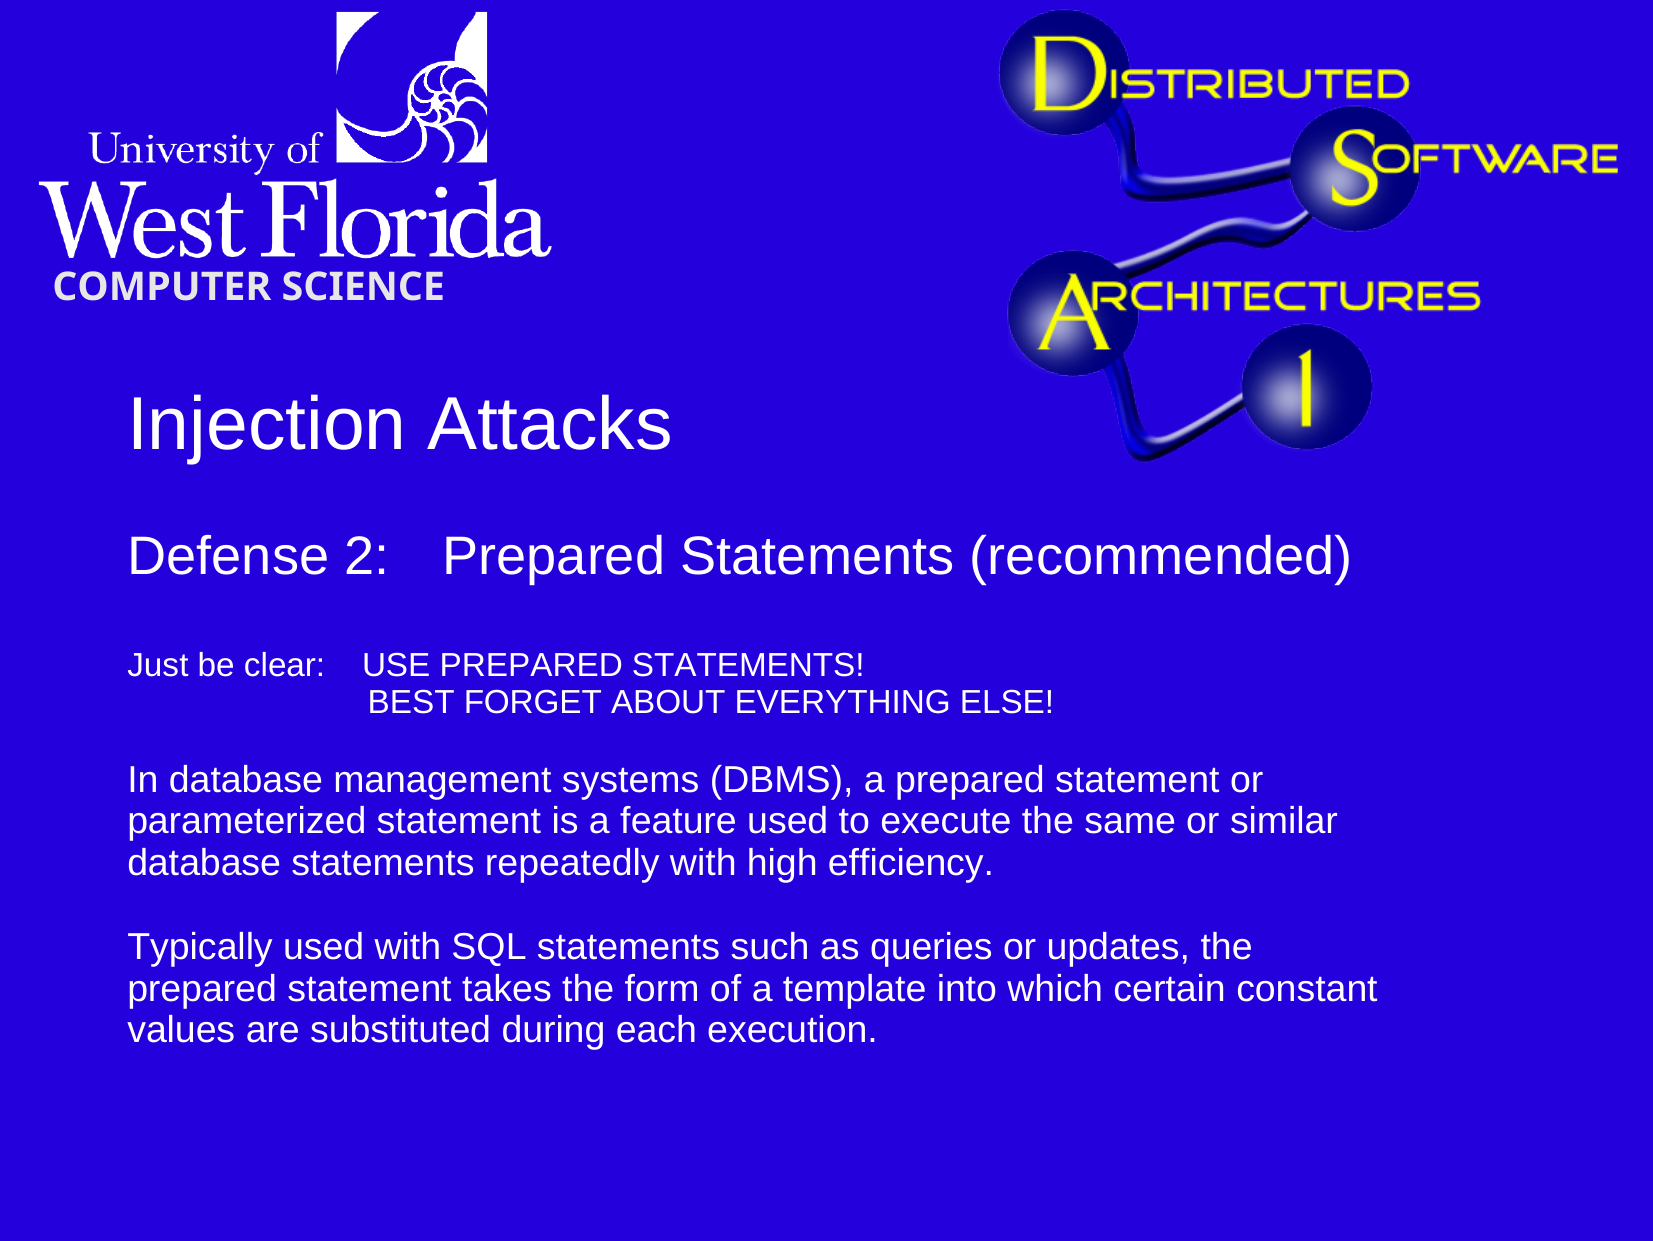

COMPUTER SCIENCE
Injection Attacks
Defense 2:	 Prepared Statements (recommended)
Just be clear: USE PREPARED STATEMENTS!
 BEST FORGET ABOUT EVERYTHING ELSE!
In database management systems (DBMS), a prepared statement or parameterized statement is a feature used to execute the same or similar database statements repeatedly with high efficiency.
Typically used with SQL statements such as queries or updates, the prepared statement takes the form of a template into which certain constant values are substituted during each execution.